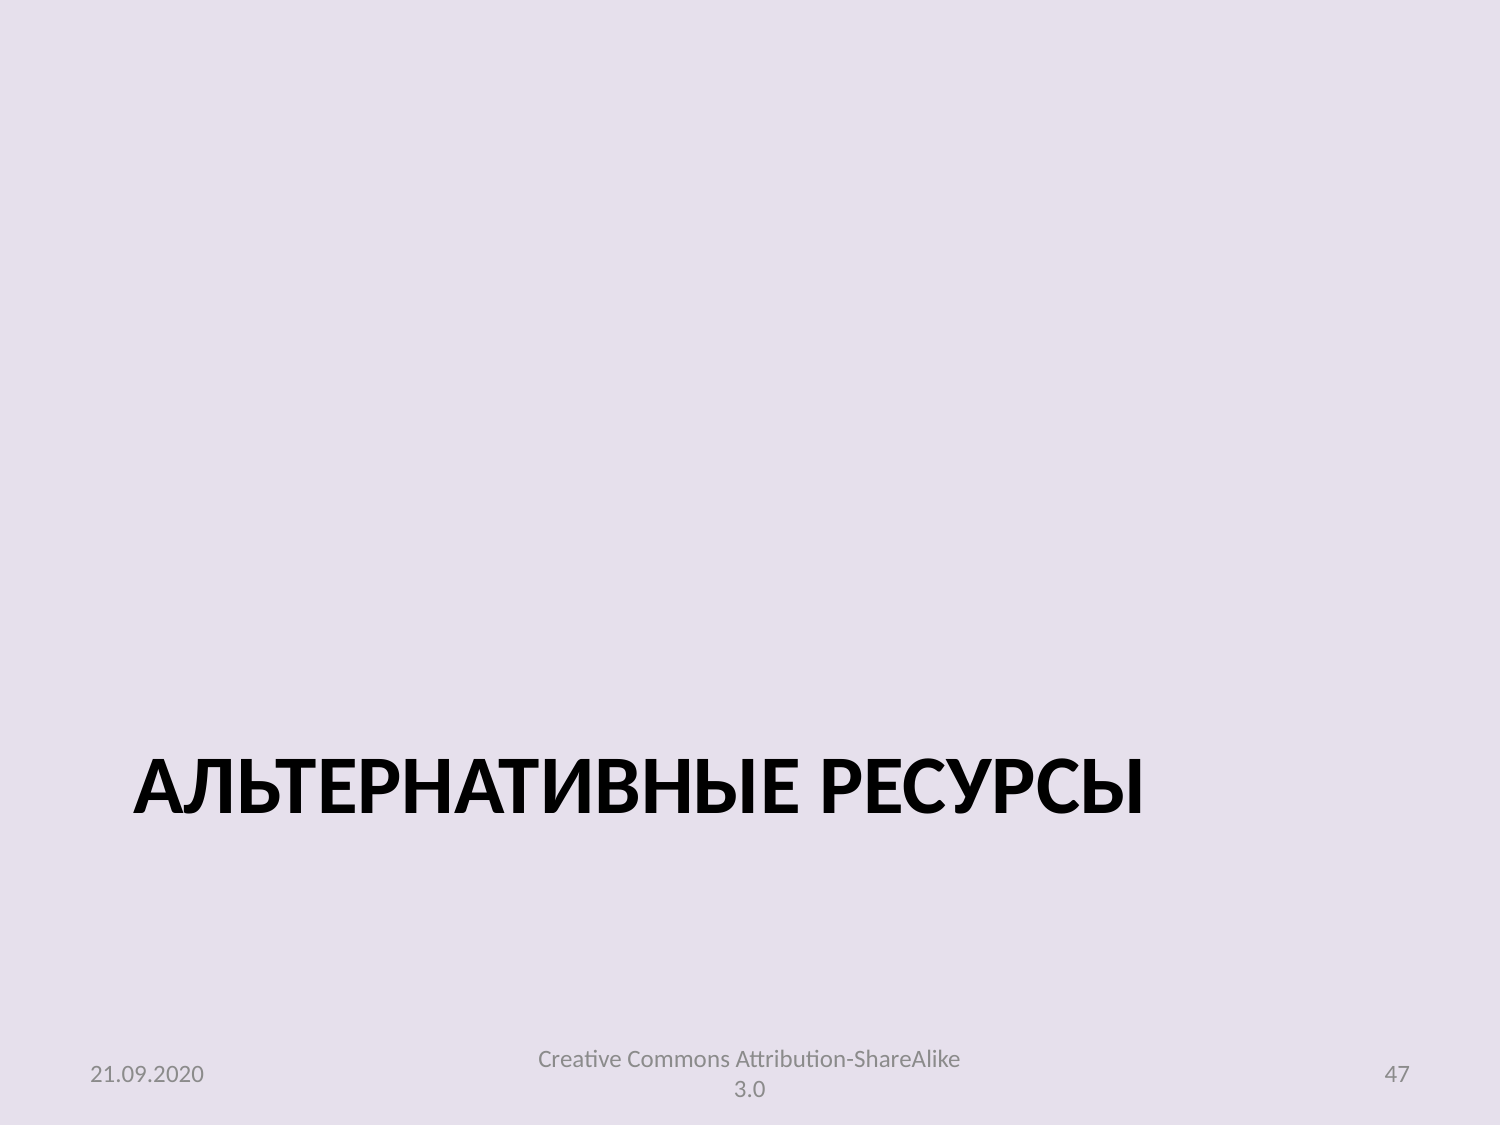

# Альтернативные ресурсы
Creative Commons Attribution-ShareAlike 3.0
47